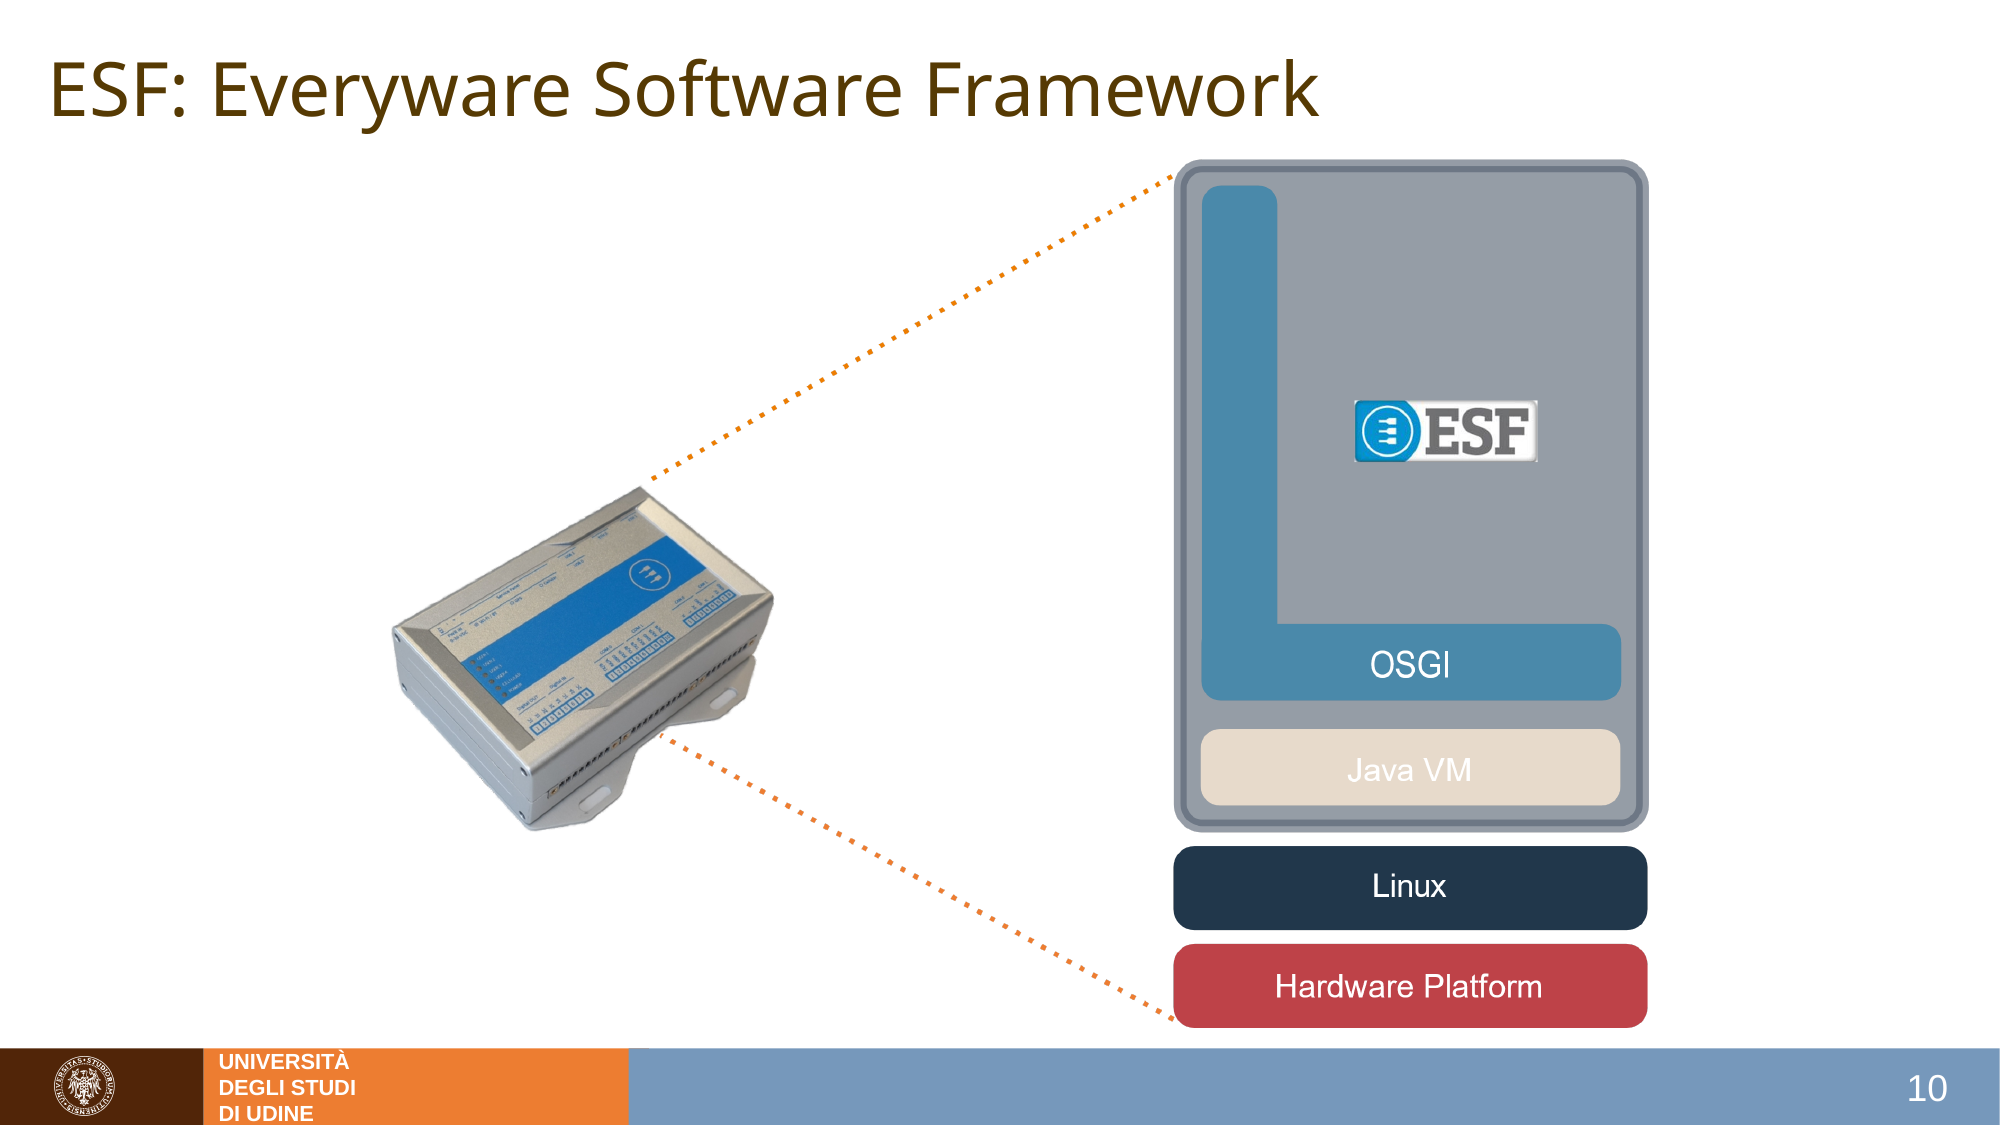

ESF: Everyware Software Framework
UNIVERSITÀ
DEGLI STUDI
DI UDINE
10